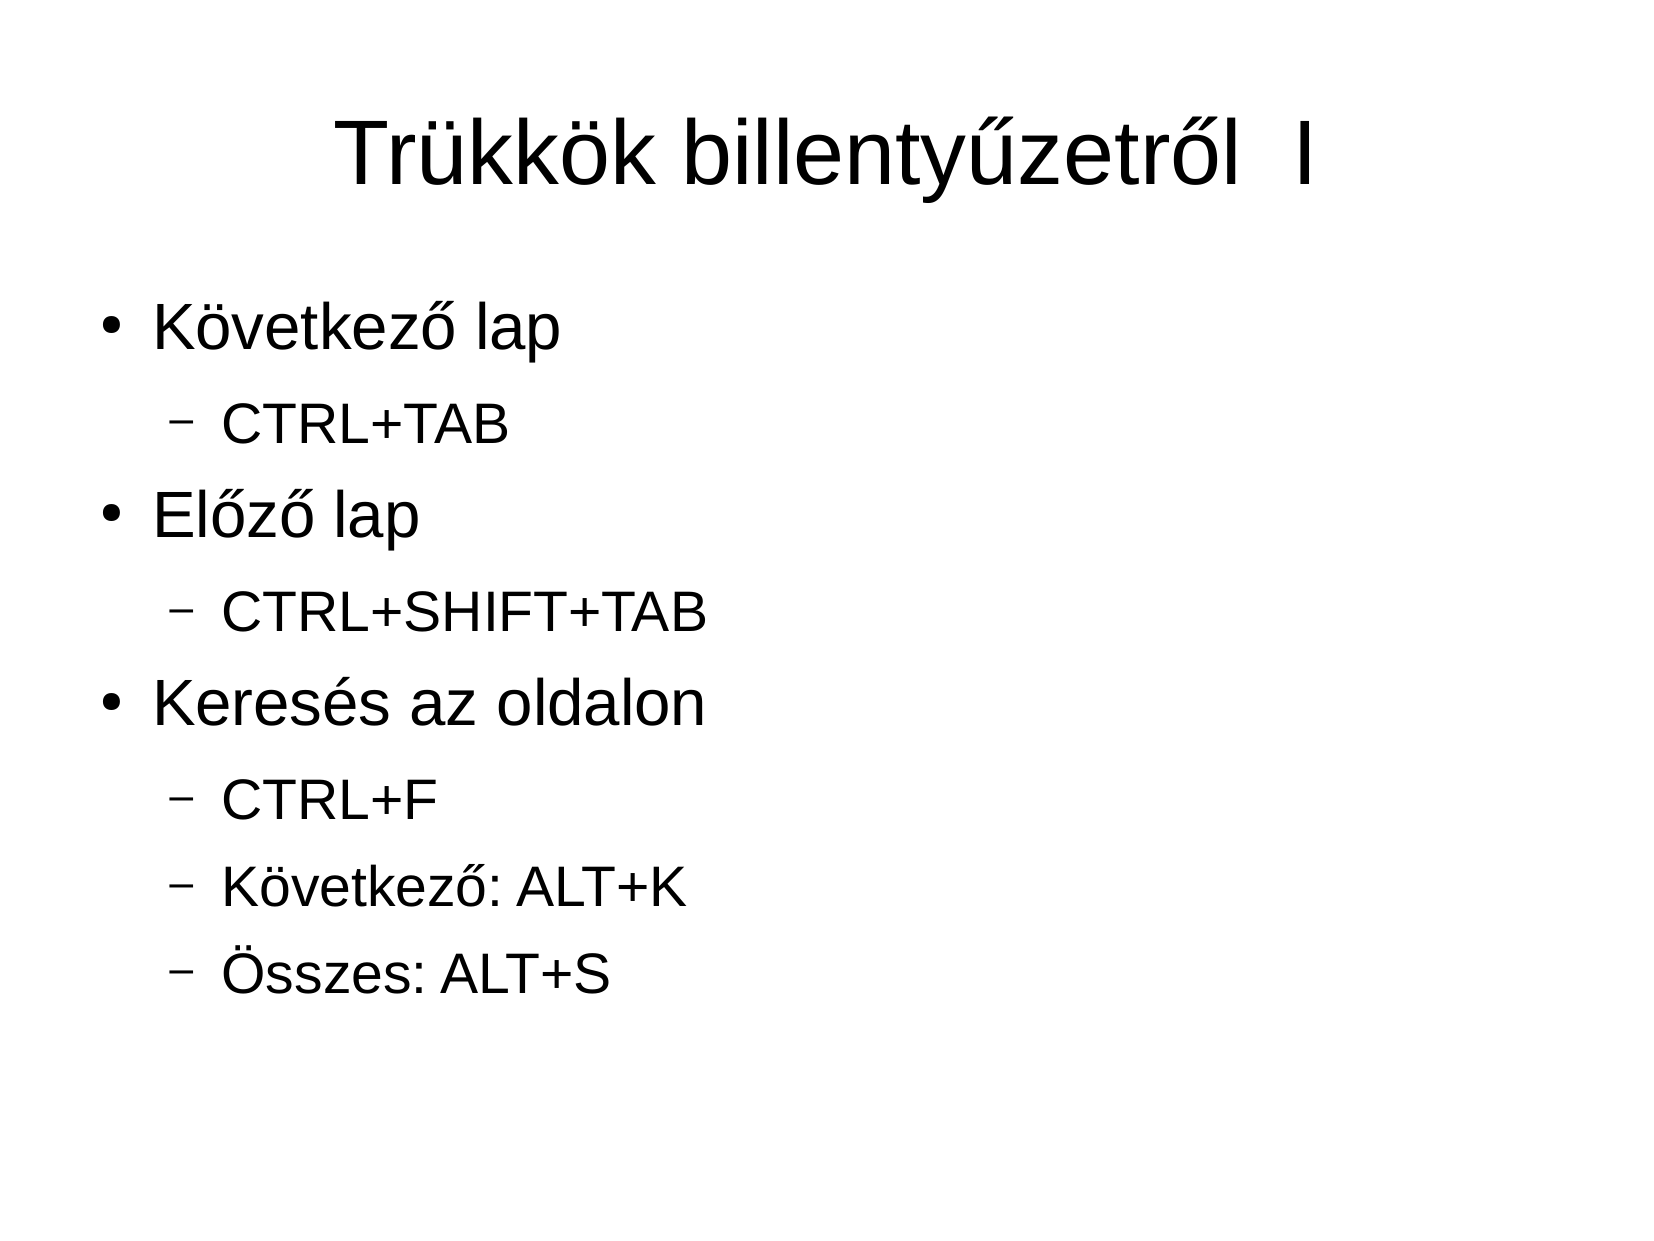

# Trükkök billentyűzetről I
Következő lap
CTRL+TAB
Előző lap
CTRL+SHIFT+TAB
Keresés az oldalon
CTRL+F
Következő: ALT+K
Összes: ALT+S